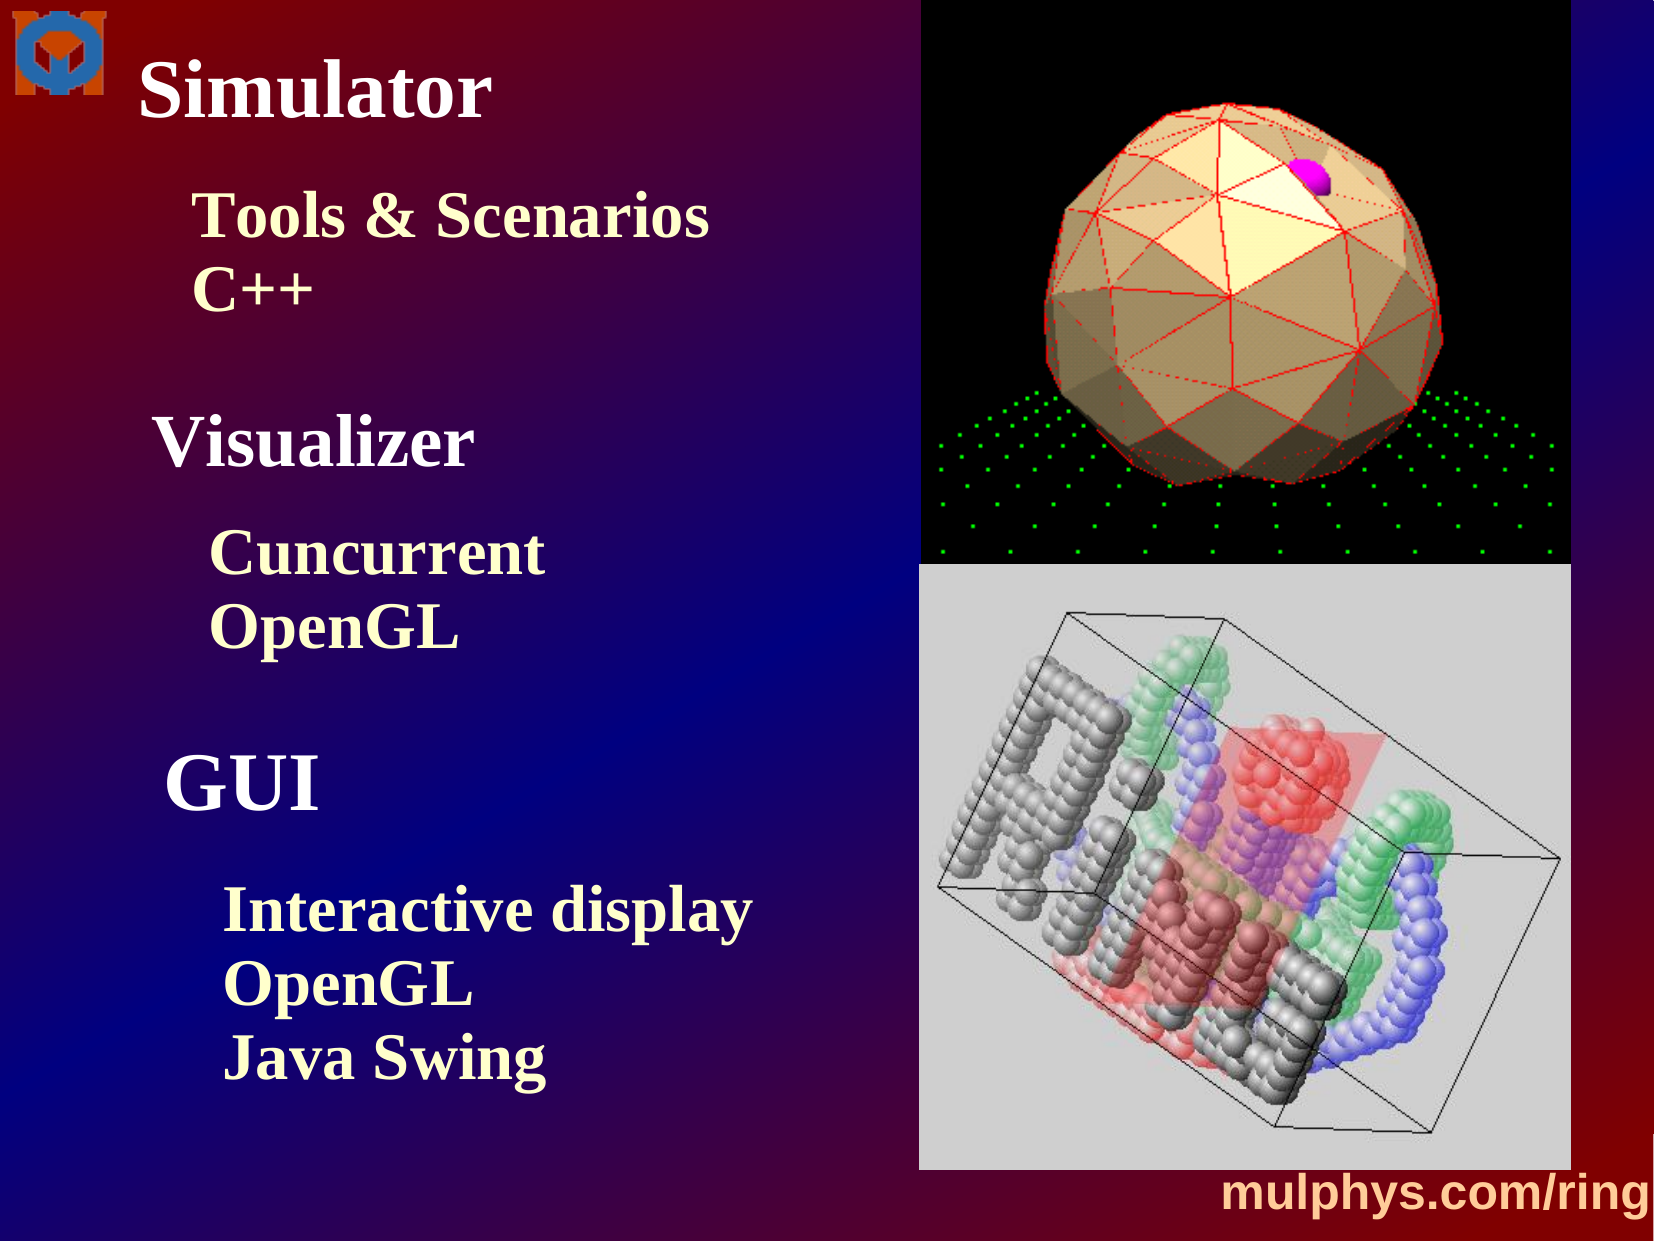

Simulator
Tools & Scenarios
C++
Visualizer
Cuncurrent
OpenGL
GUI
Interactive display
OpenGL
Java Swing
mulphys.com/ring